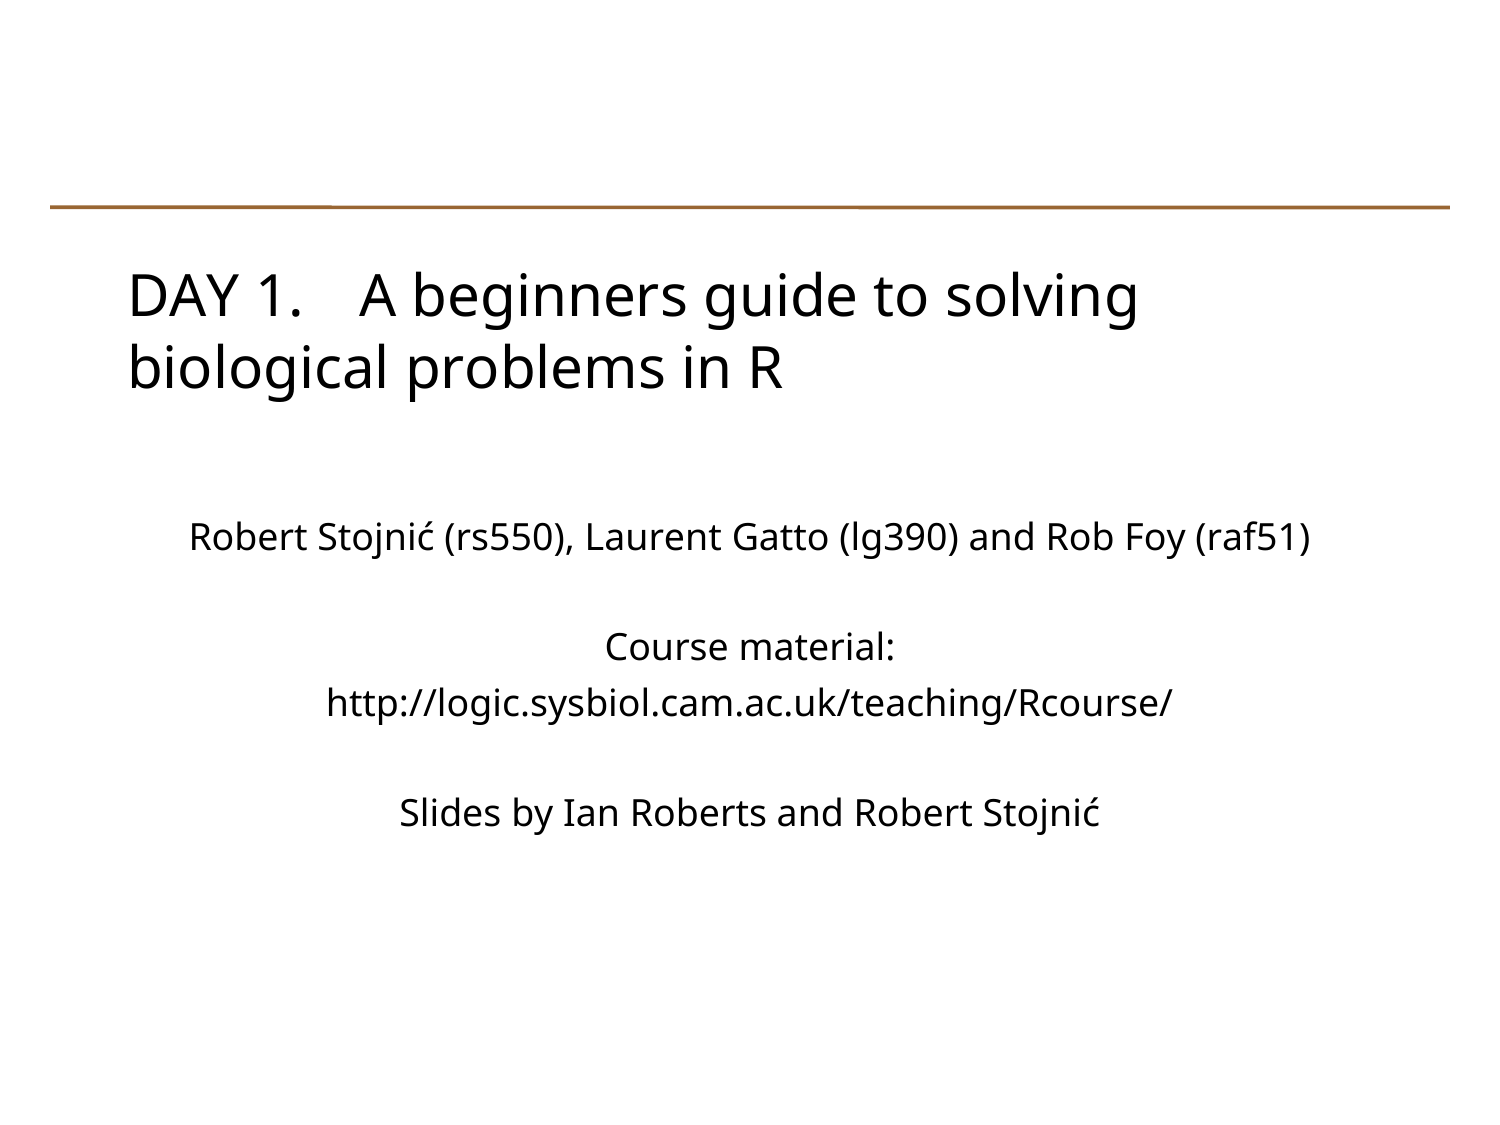

DAY 1.	 A beginners guide to solving biological problems in R
Robert Stojnić (rs550), Laurent Gatto (lg390) and Rob Foy (raf51)
Course material:
http://logic.sysbiol.cam.ac.uk/teaching/Rcourse/
Slides by Ian Roberts and Robert Stojnić